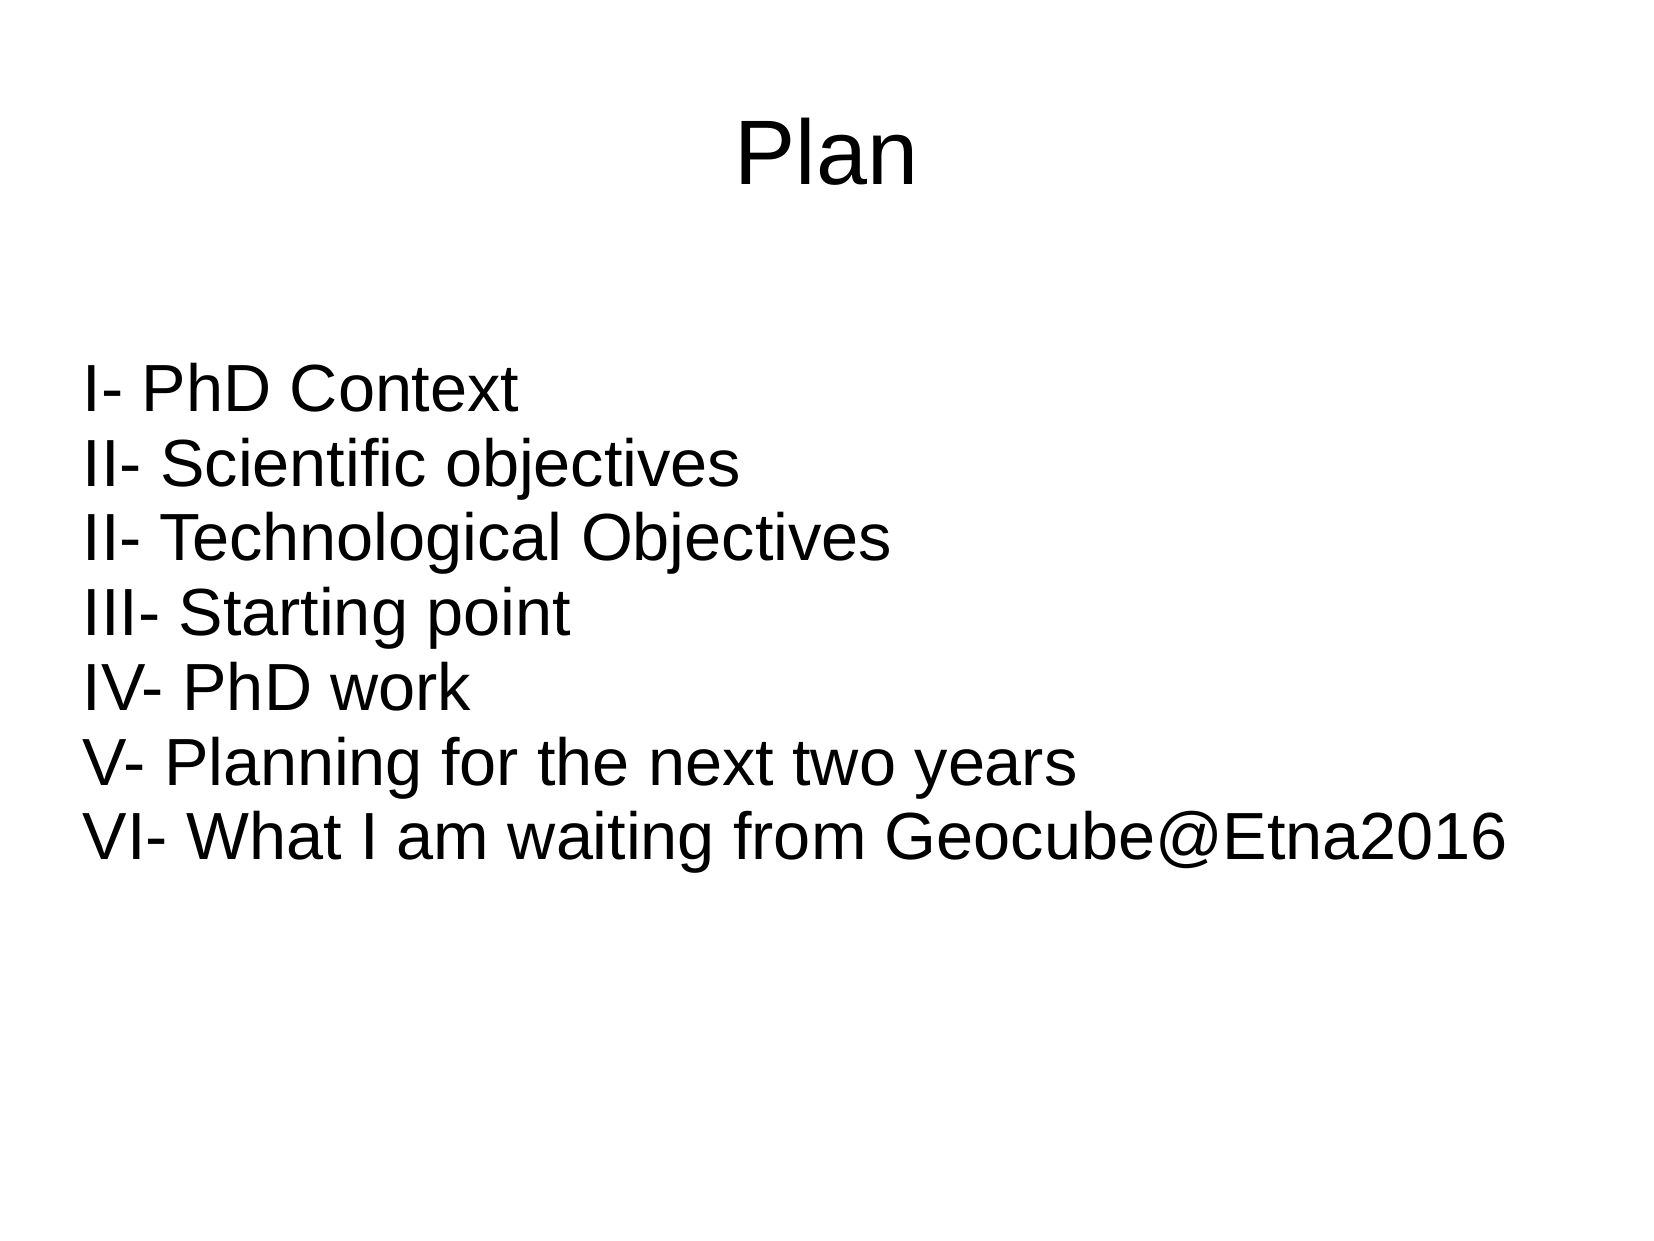

# Plan
I- PhD Context
II- Scientific objectives
II- Technological Objectives
III- Starting point
IV- PhD work
V- Planning for the next two years
VI- What I am waiting from Geocube@Etna2016